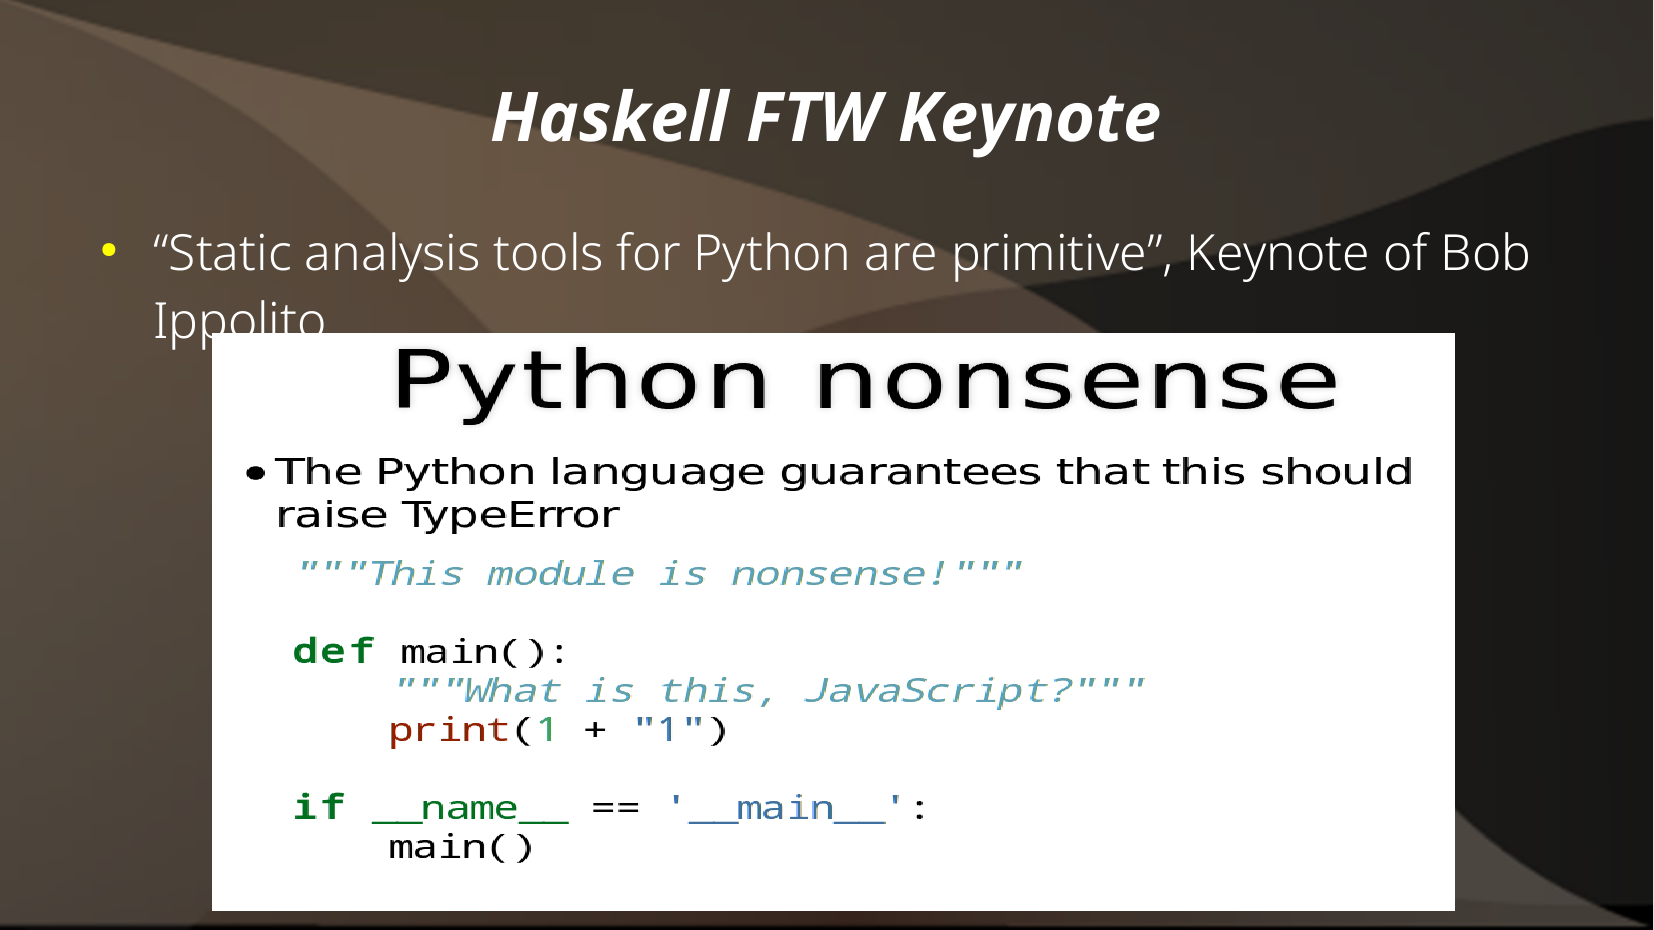

# Haskell FTW Keynote
“Static analysis tools for Python are primitive”, Keynote of Bob Ippolito